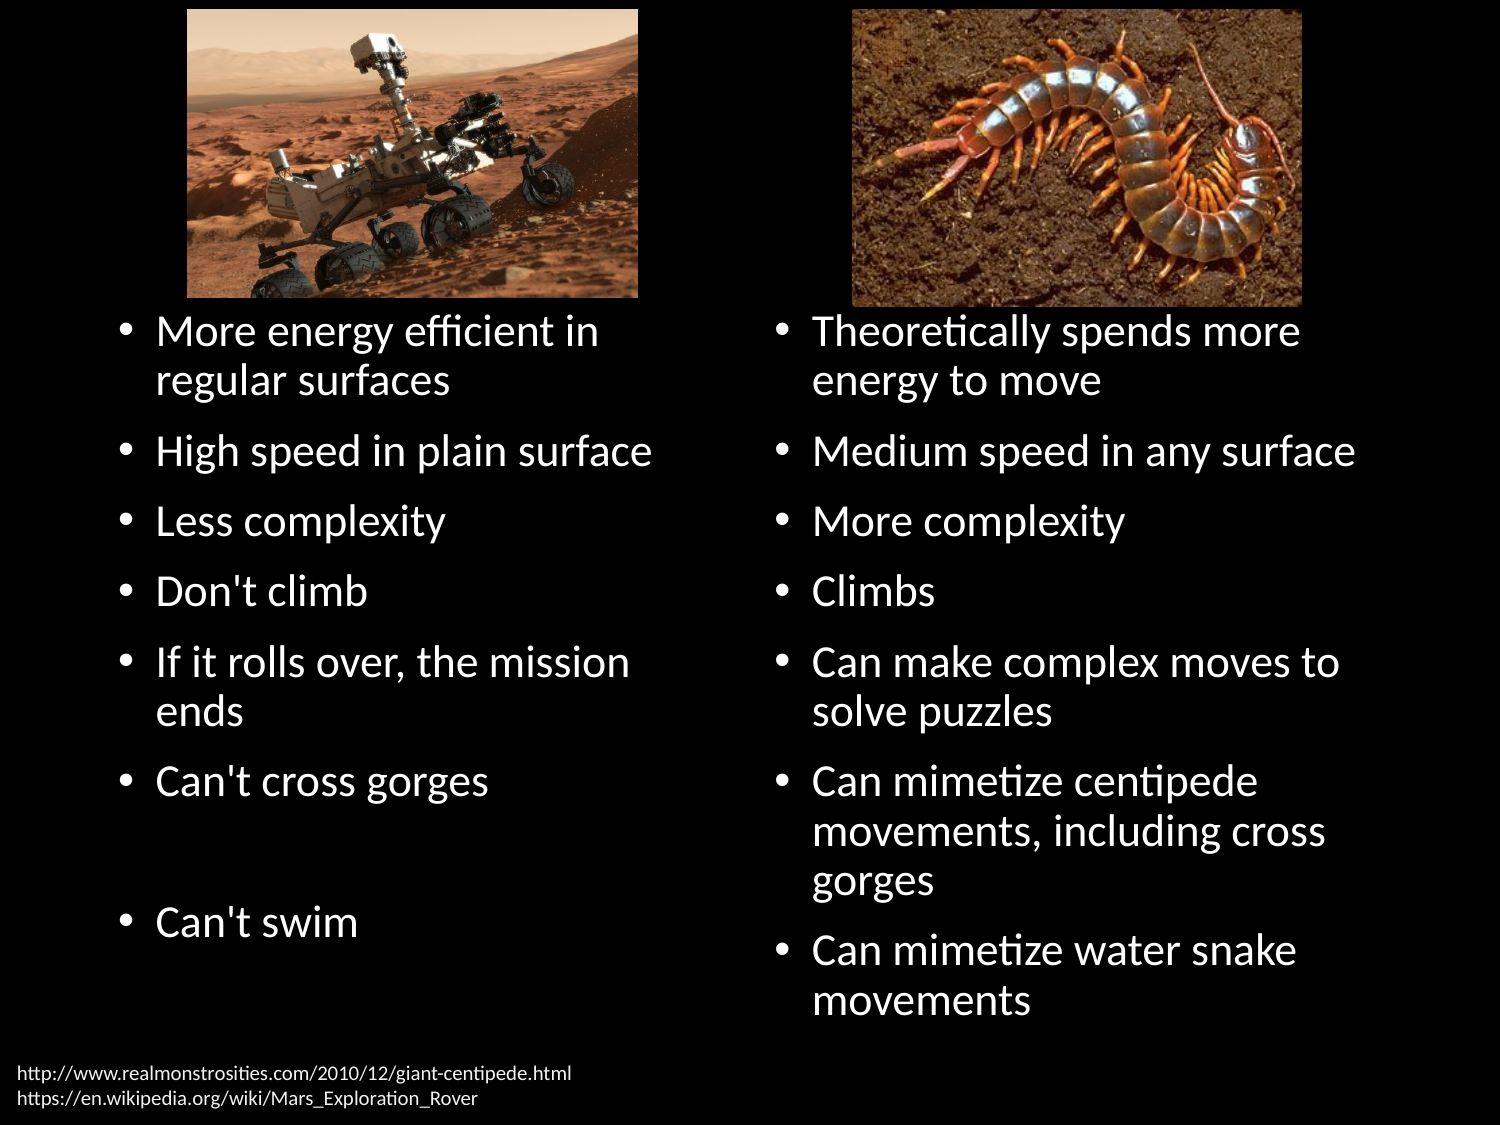

#
More energy efficient in regular surfaces
High speed in plain surface
Less complexity
Don't climb
If it rolls over, the mission ends
Can't cross gorges
Can't swim
Theoretically spends more energy to move
Medium speed in any surface
More complexity
Climbs
Can make complex moves to solve puzzles
Can mimetize centipede movements, including cross gorges
Can mimetize water snake movements
http://www.realmonstrosities.com/2010/12/giant-centipede.html https://en.wikipedia.org/wiki/Mars_Exploration_Rover